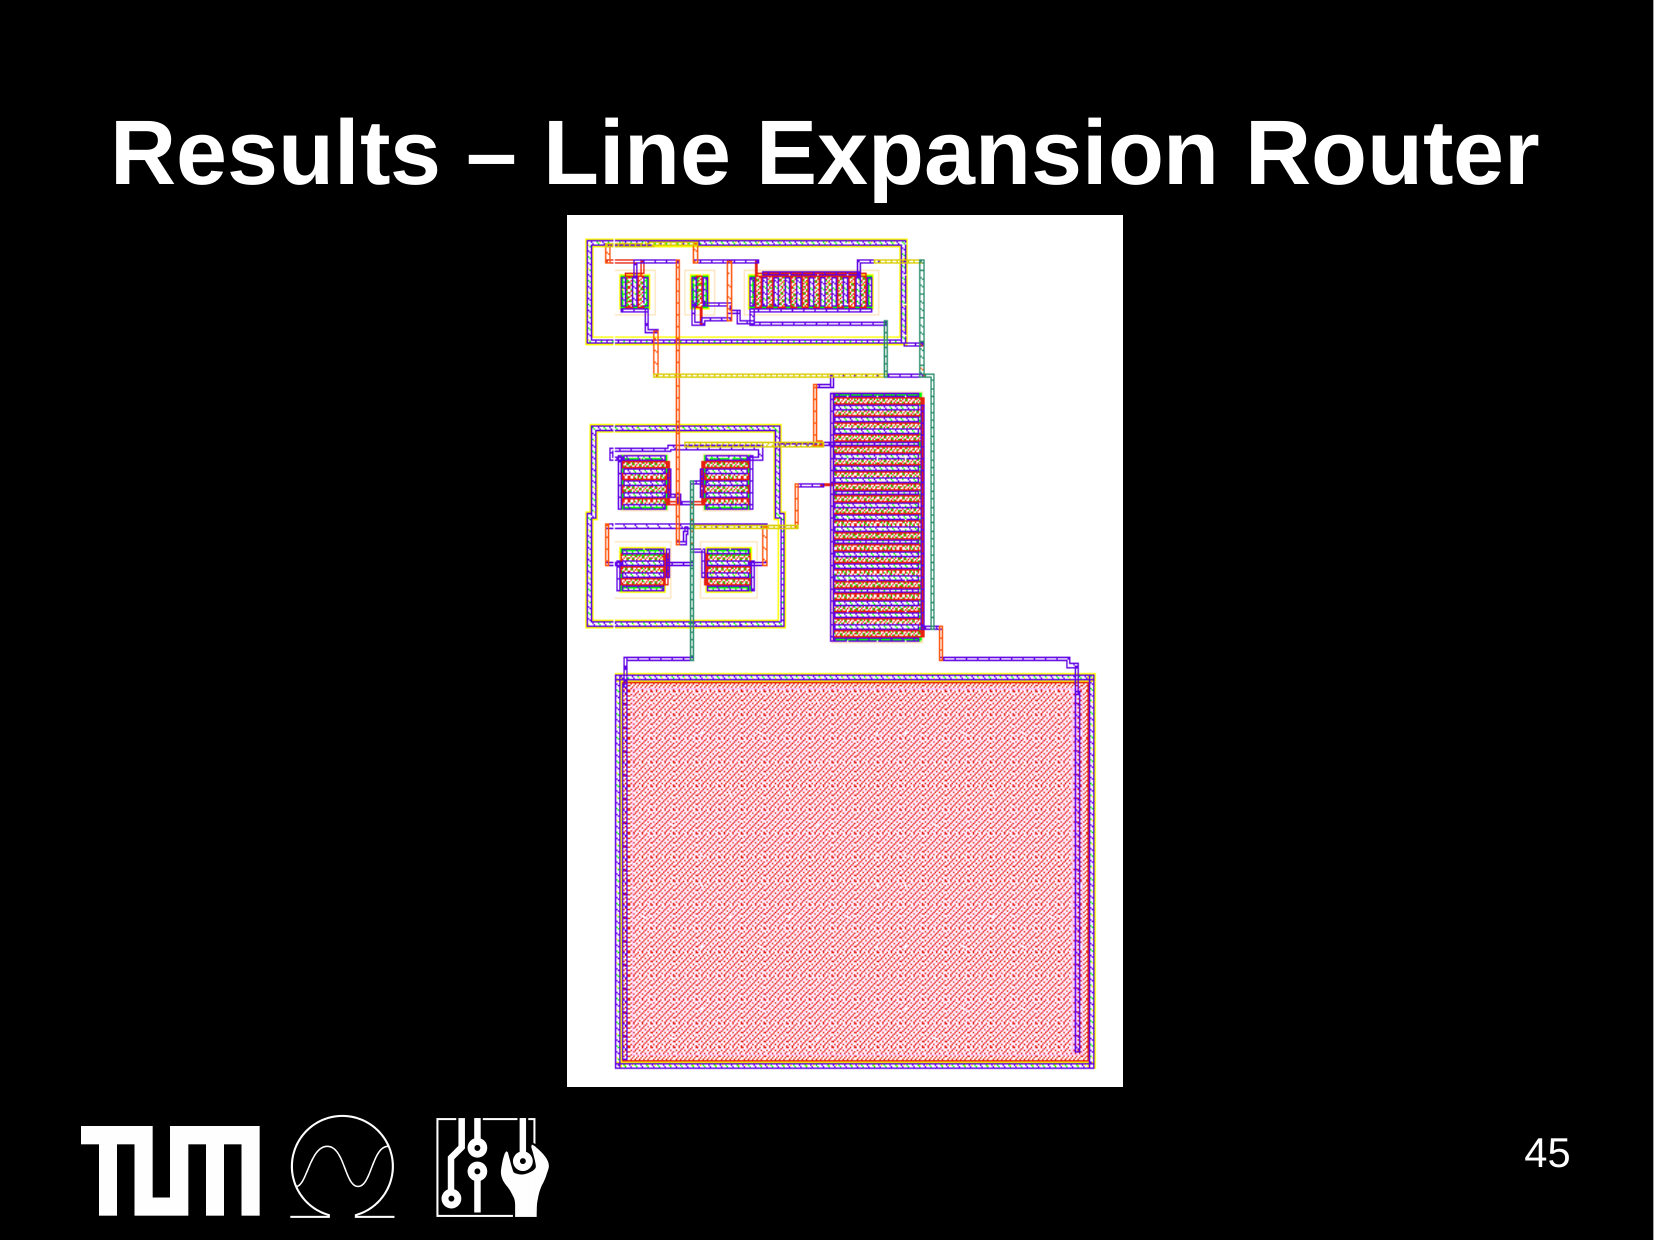

# Results – Line Expansion Router
45